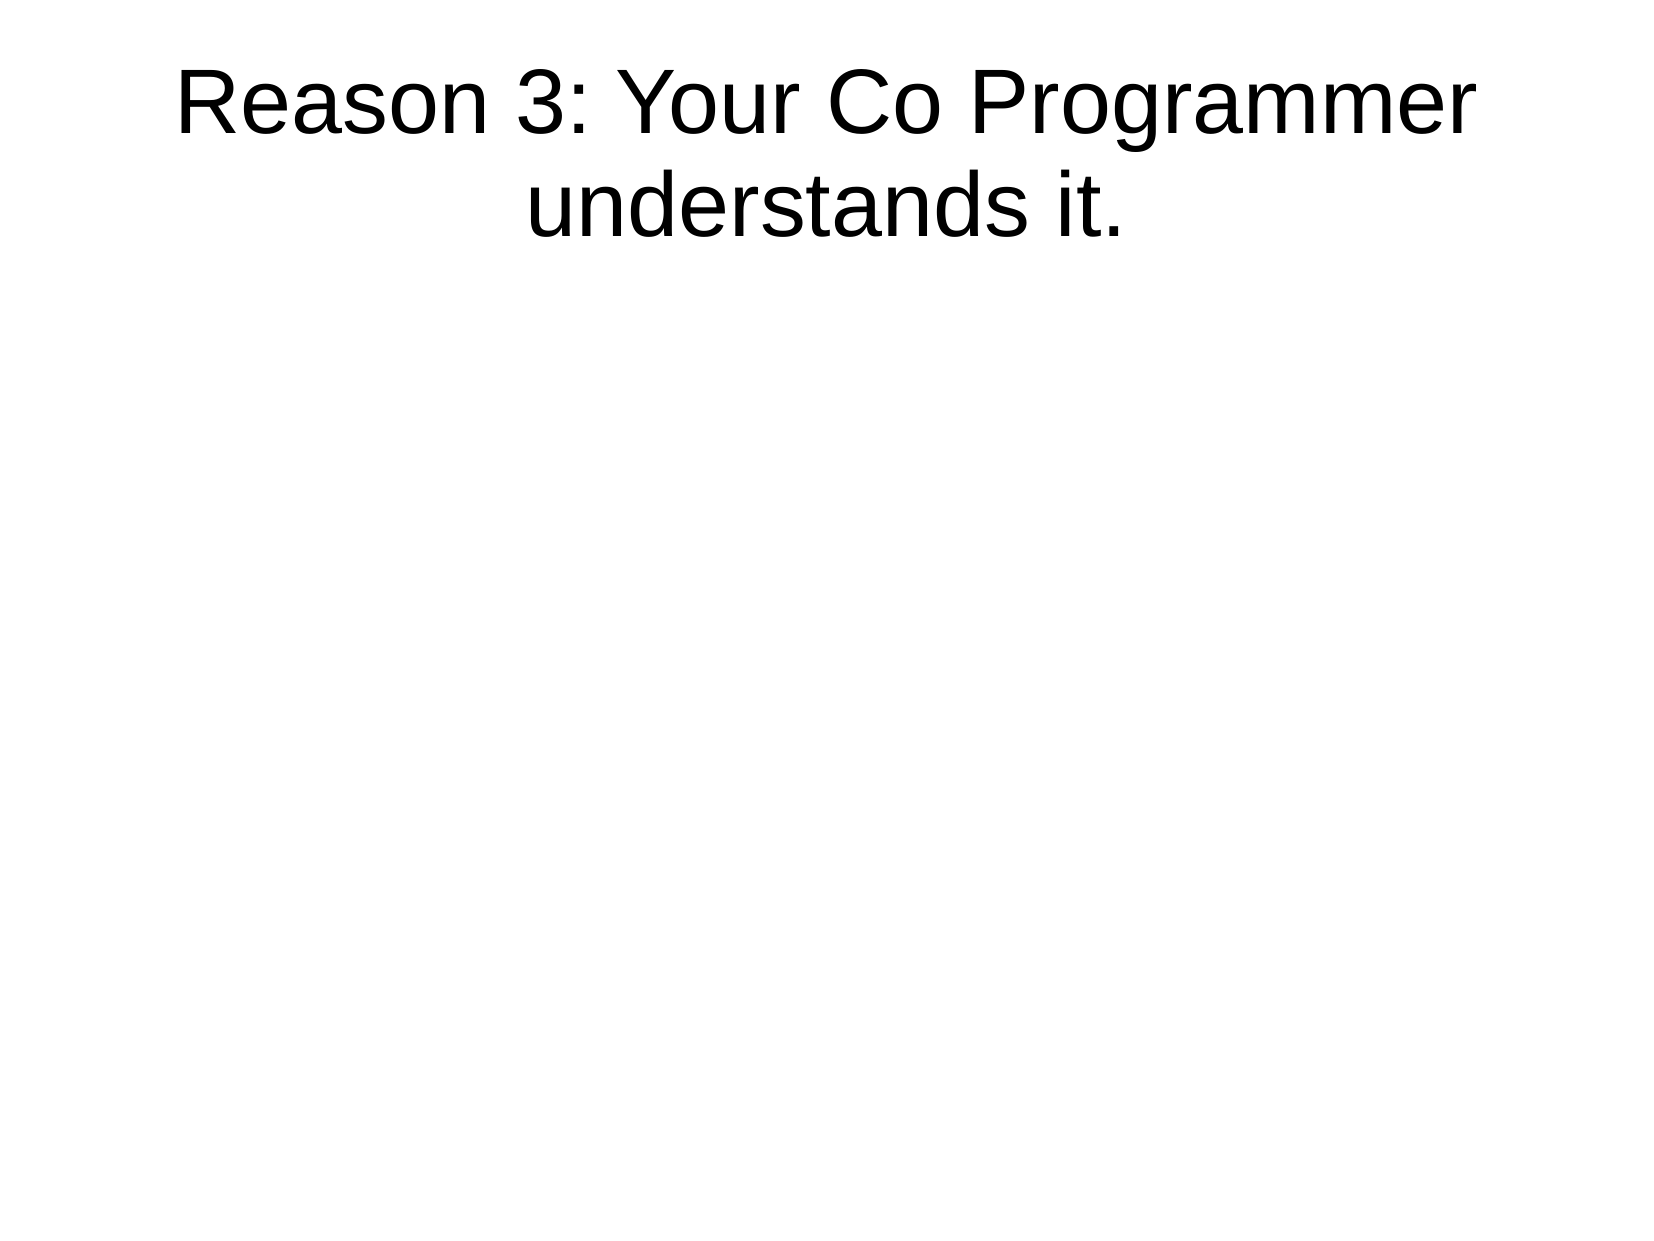

# Reason 3: Your Co Programmer understands it.